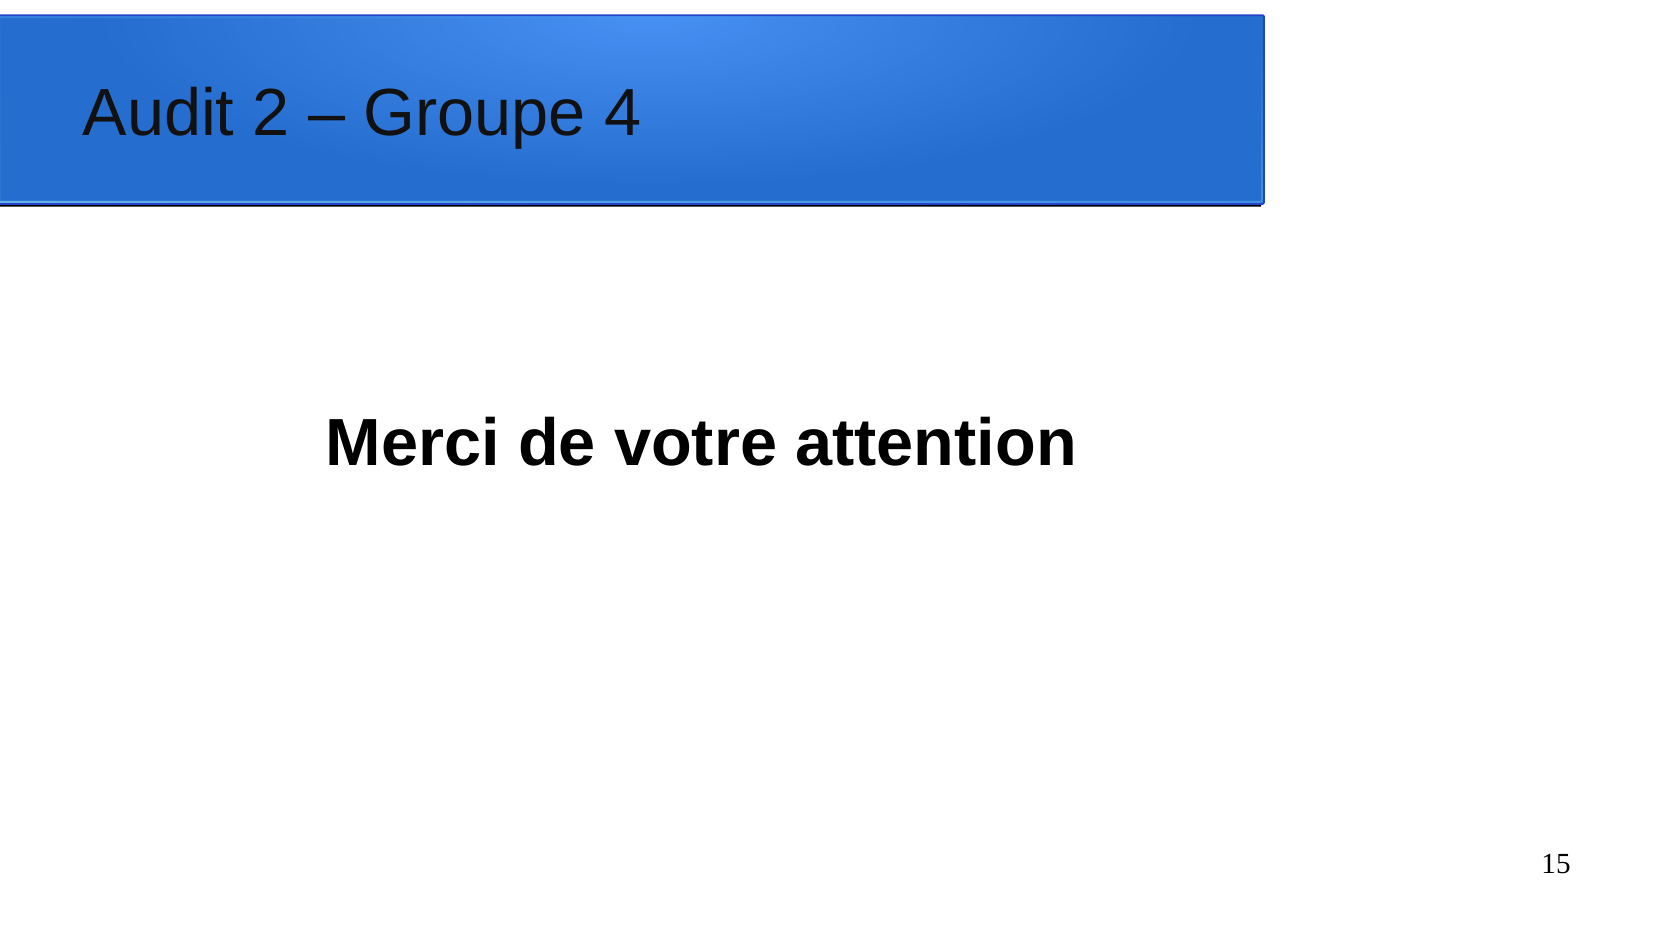

# Audit 2 – Groupe 4
Merci de votre attention
15